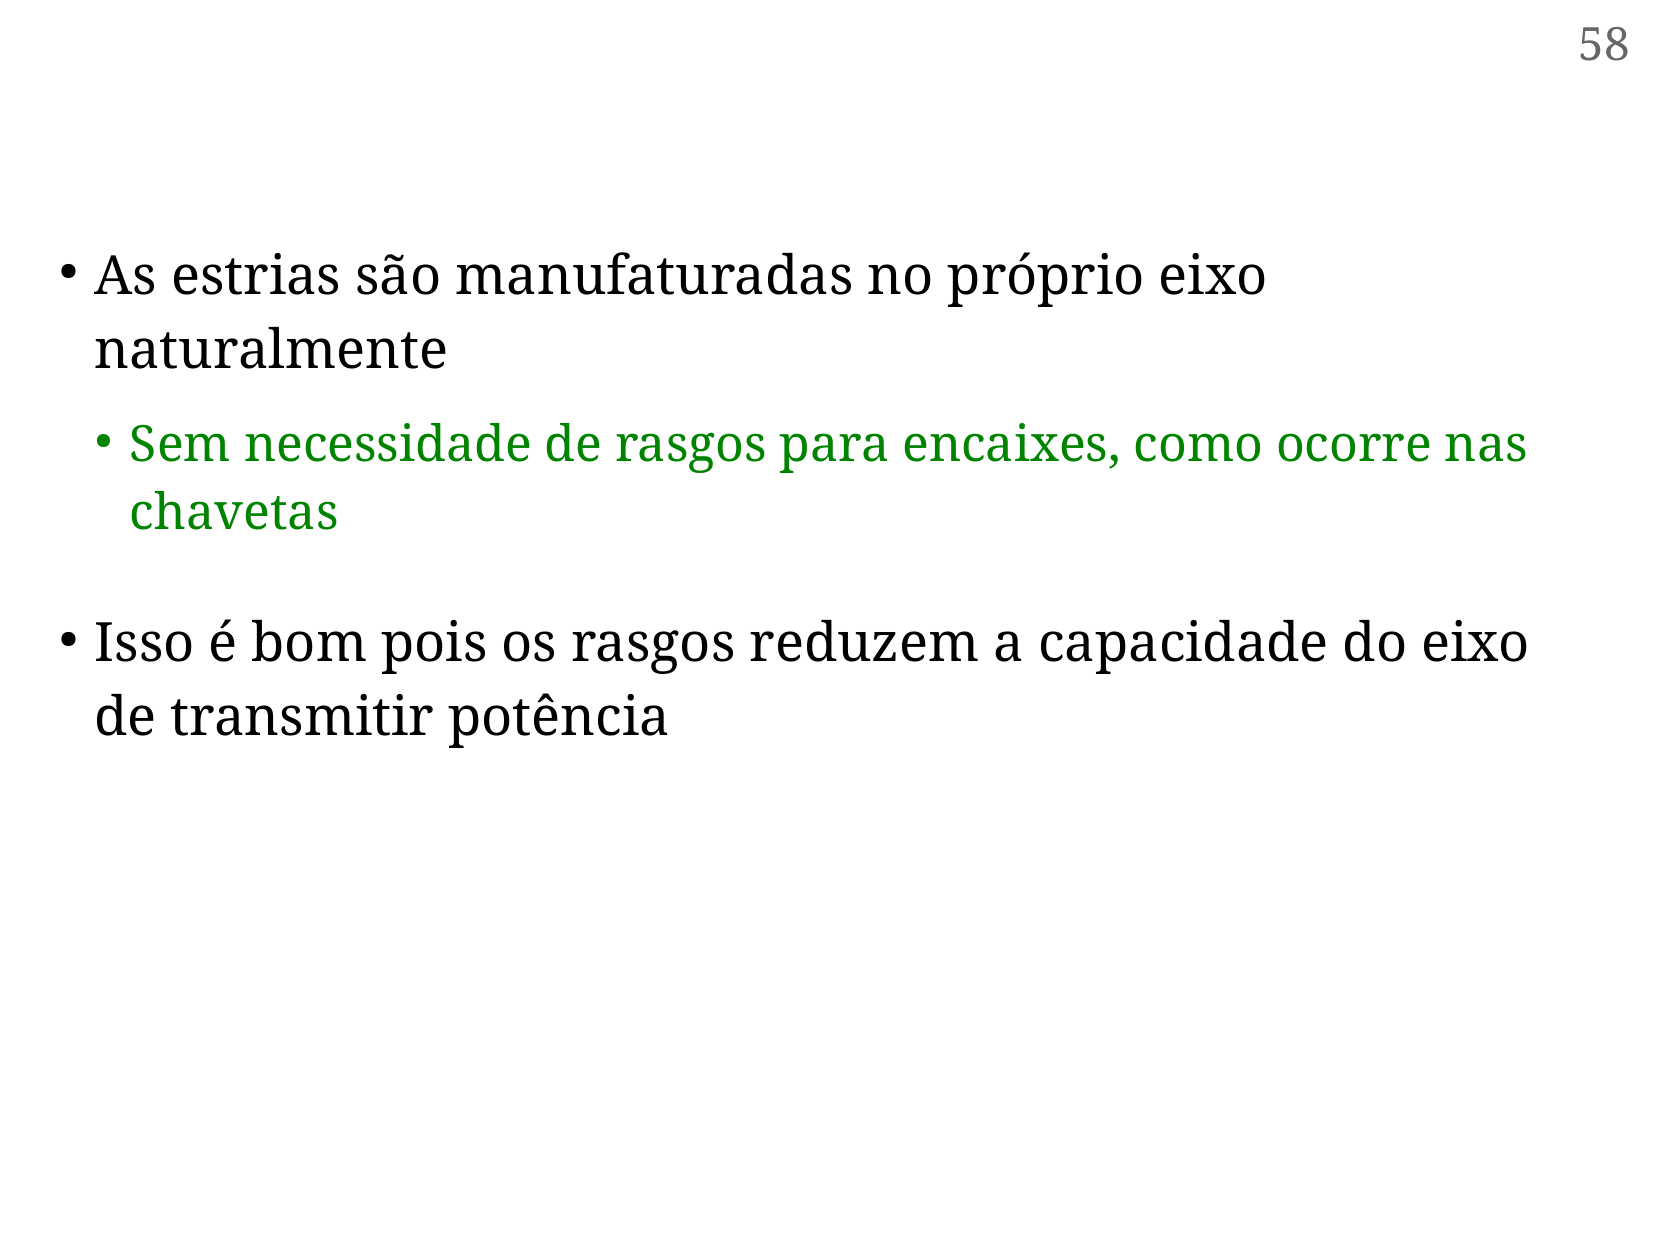

58
#
As estrias são manufaturadas no próprio eixo naturalmente
Sem necessidade de rasgos para encaixes, como ocorre nas chavetas
Isso é bom pois os rasgos reduzem a capacidade do eixo de transmitir potência